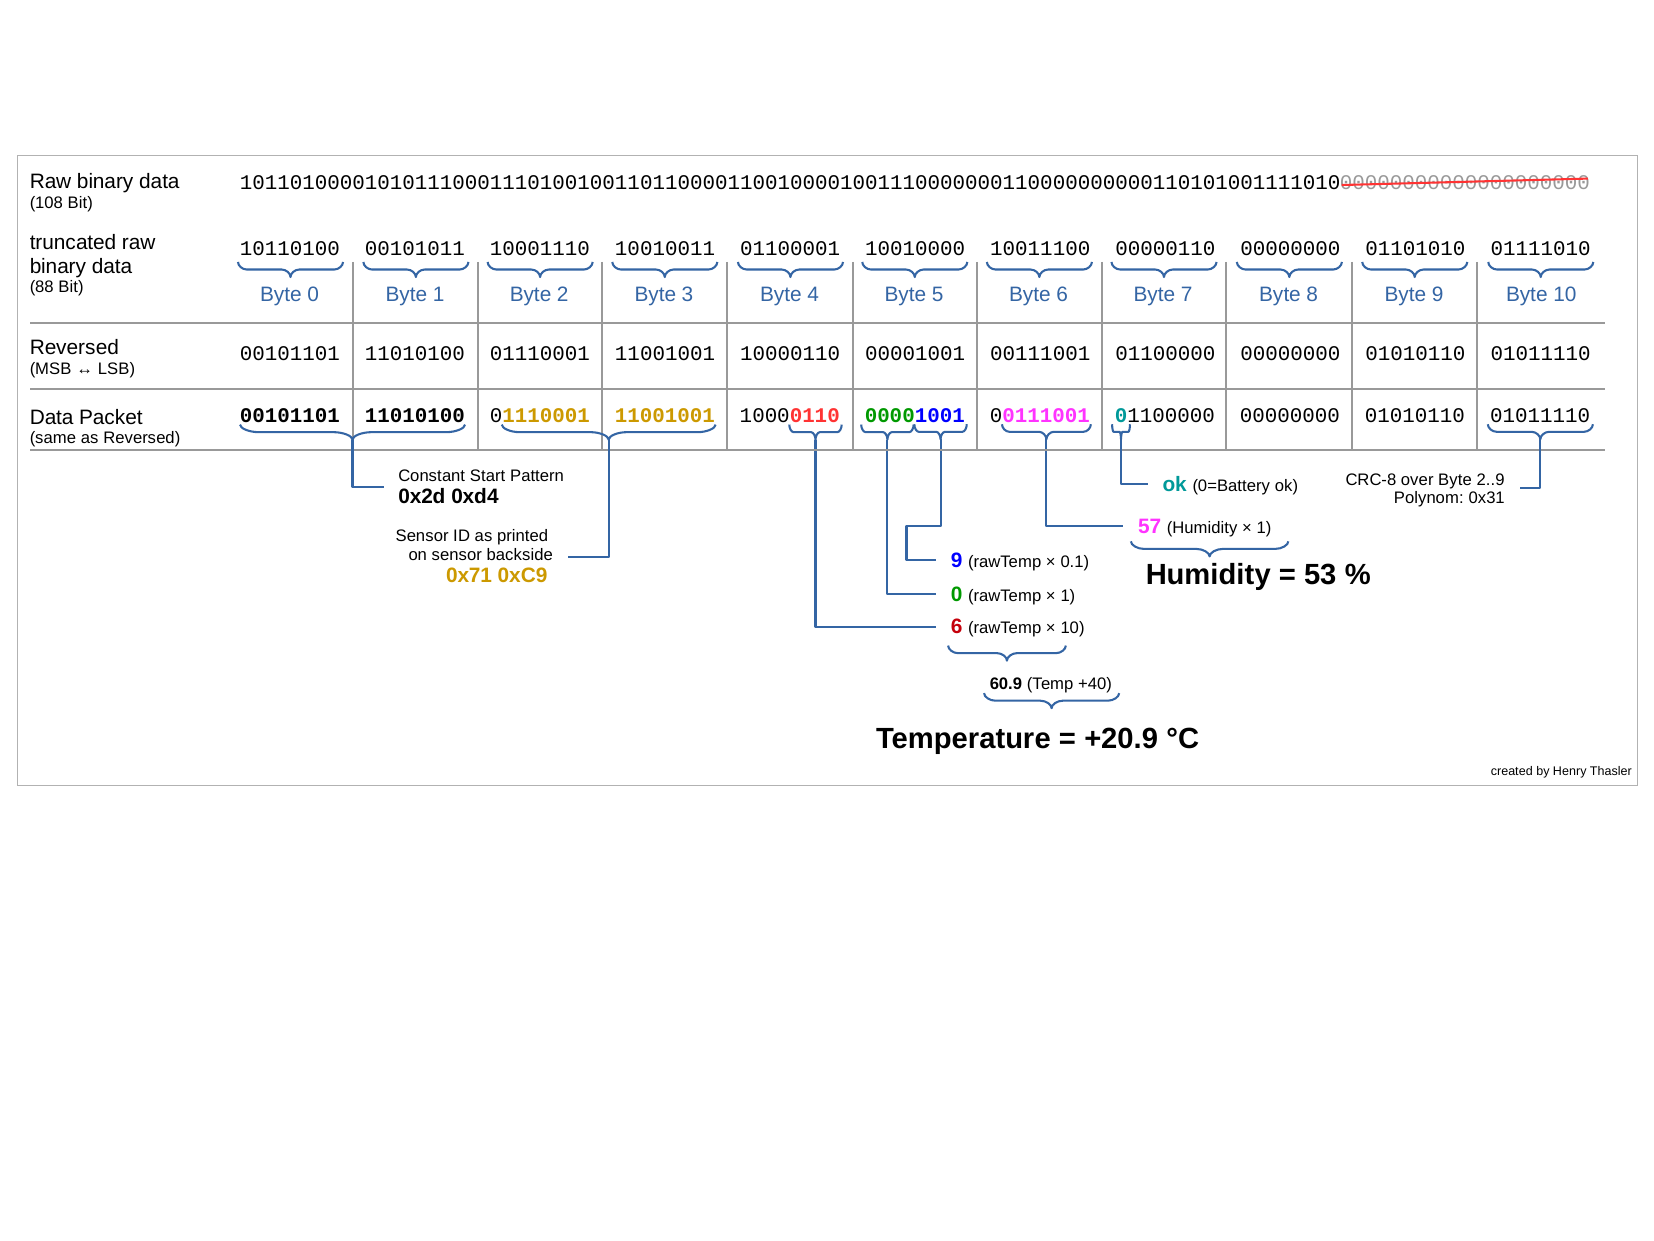

Raw binary data
(108 Bit)
101101000010101110001110100100110110000110010000100111000000011000000000011010100111101000000000000000000000
truncated raw binary data
(88 Bit)
10110100 00101011 10001110 10010011 01100001 10010000 10011100 00000110 00000000 01101010 01111010
Byte 0
Byte 1
Byte 2
Byte 3
Byte 4
Byte 5
Byte 6
Byte 7
Byte 8
Byte 9
Byte 10
Reversed
(MSB ↔ LSB)
00101101 11010100 01110001 11001001 10000110 00001001 00111001 01100000 00000000 01010110 01011110
Data Packet
(same as Reversed)
00101101 11010100 01110001 11001001 10000110 00001001 00111001 01100000 00000000 01010110 01011110
Constant Start Pattern
0x2d 0xd4
CRC-8 over Byte 2..9
Polynom: 0x31
ok (0=Battery ok)
57 (Humidity × 1)
Sensor ID as printed
on sensor backside
0x71 0xC9
9 (rawTemp × 0.1)
Humidity = 53 %
0 (rawTemp × 1)
6 (rawTemp × 10)
60.9 (Temp +40)
Temperature = +20.9 °C
created by Henry Thasler